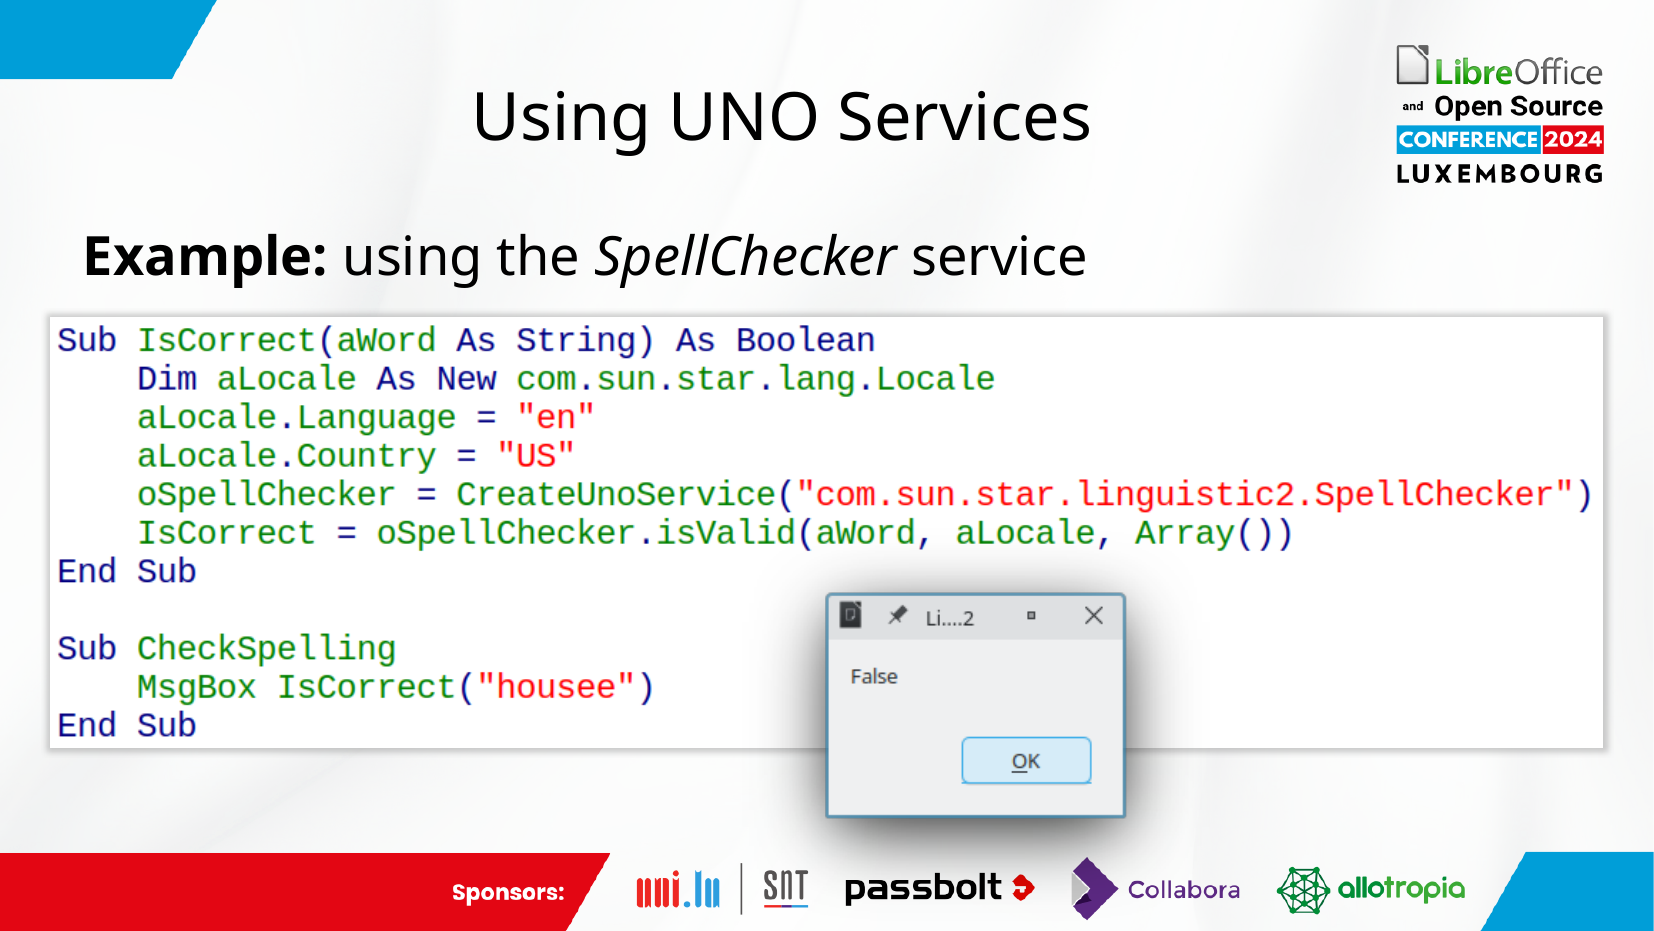

# Using UNO Services
Example: using the SpellChecker service